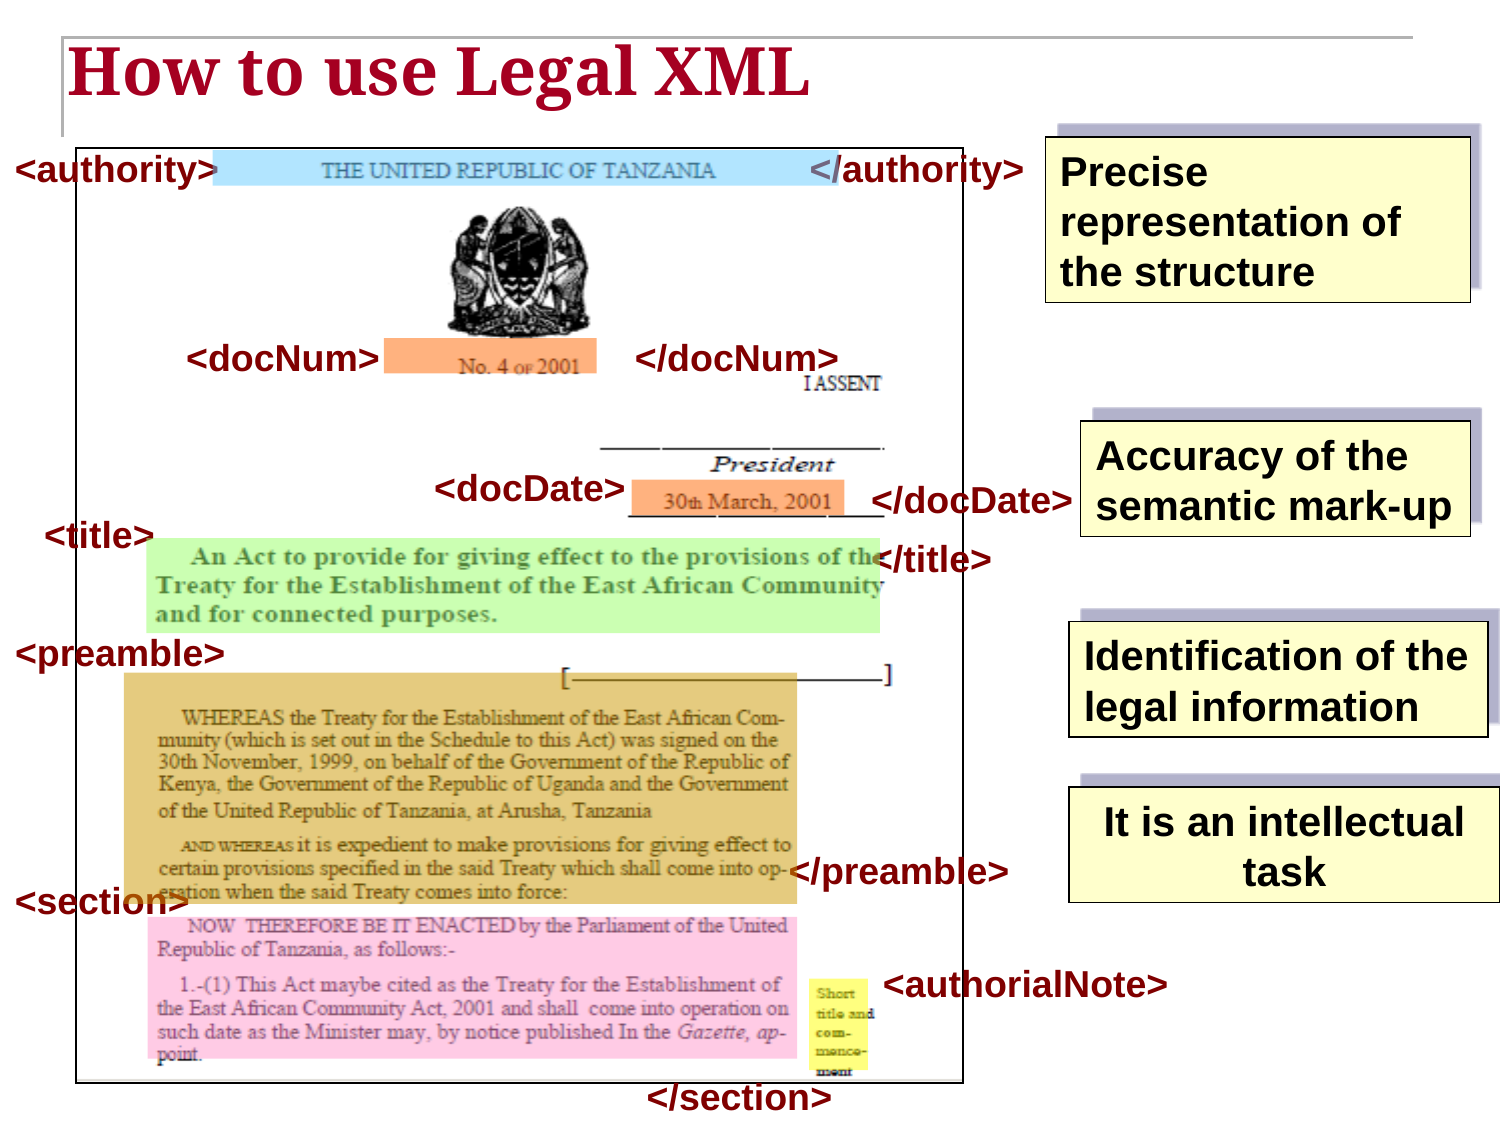

# How to use Legal XML
<authority>
</authority>
Precise representation of the structure
<docNum>
</docNum>
Accuracy of the semantic mark-up
<docDate>
</docDate>
<title>
</title>
<preamble>
</preamble>
Identification of the legal information
It is an intellectual task
<section>
</section>
<authorialNote>